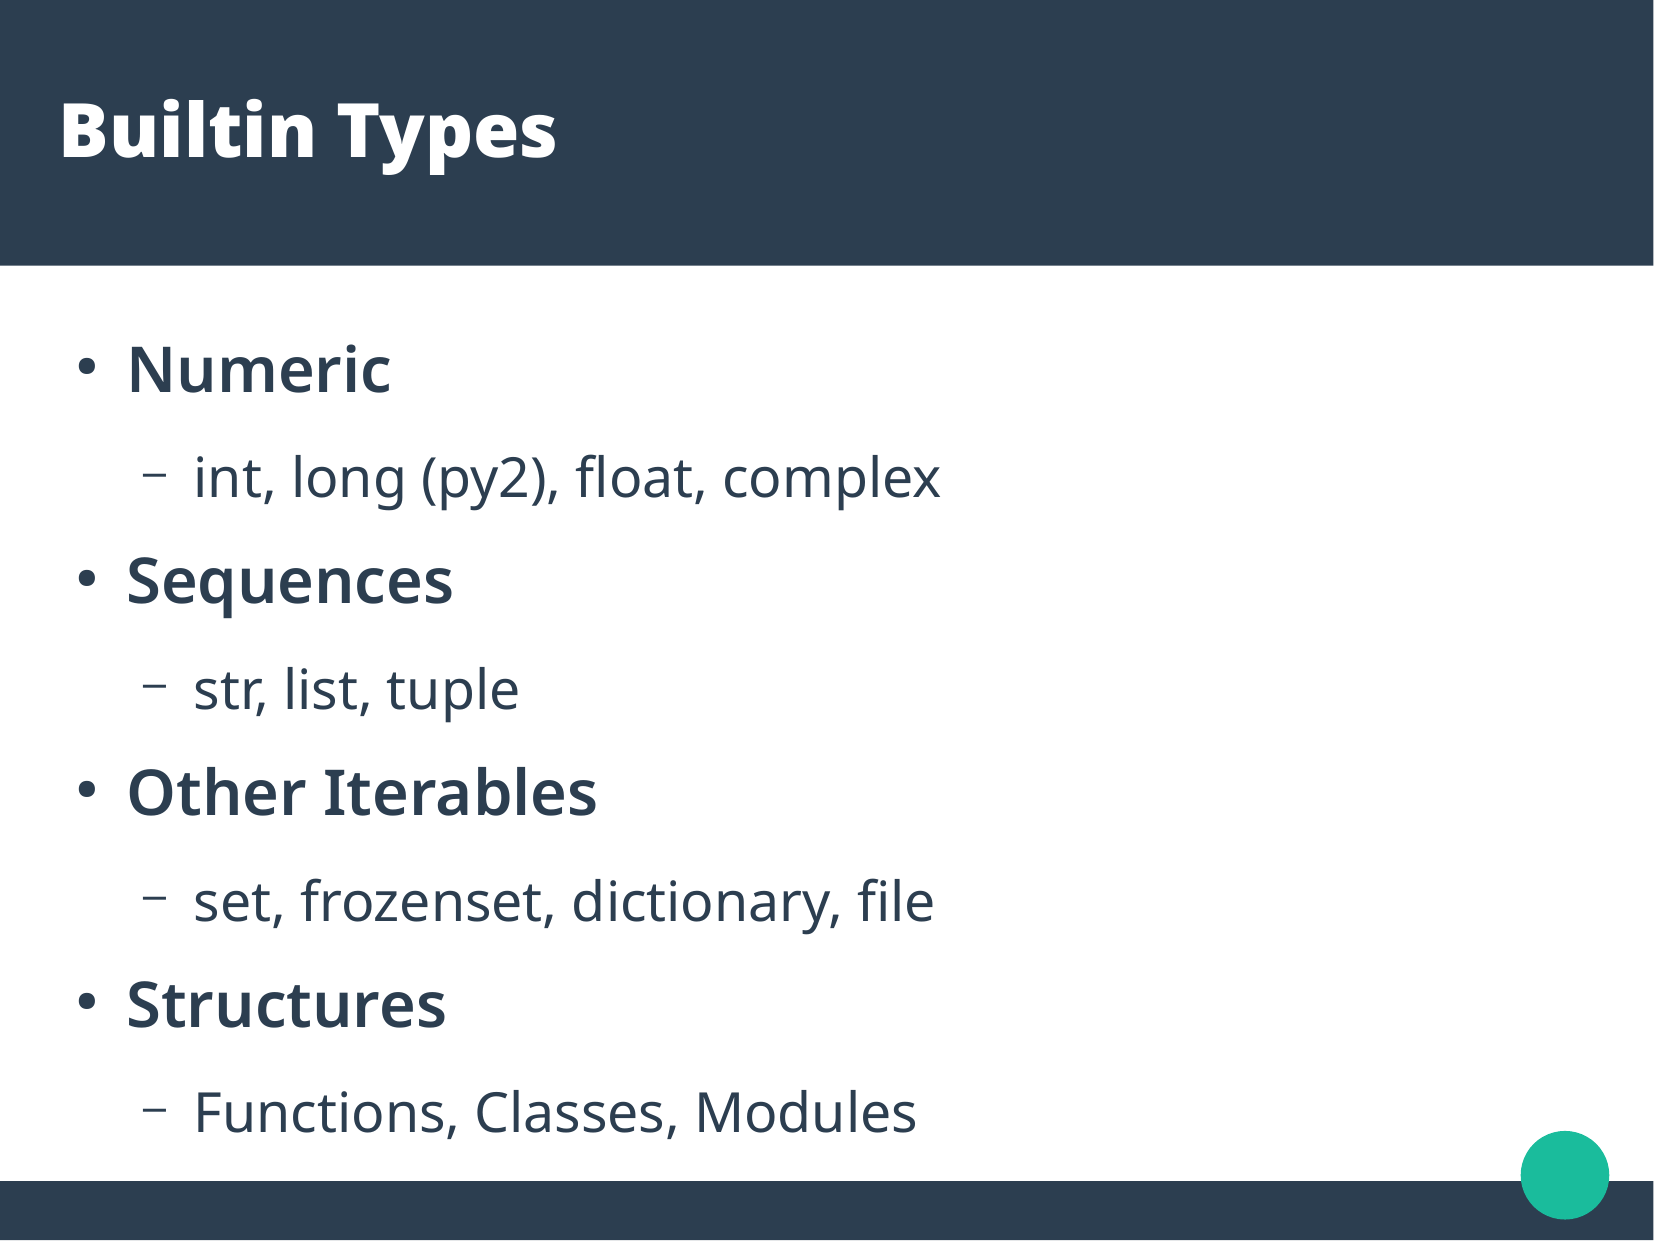

# Builtin Types
Numeric
int, long (py2), float, complex
Sequences
str, list, tuple
Other Iterables
set, frozenset, dictionary, file
Structures
Functions, Classes, Modules